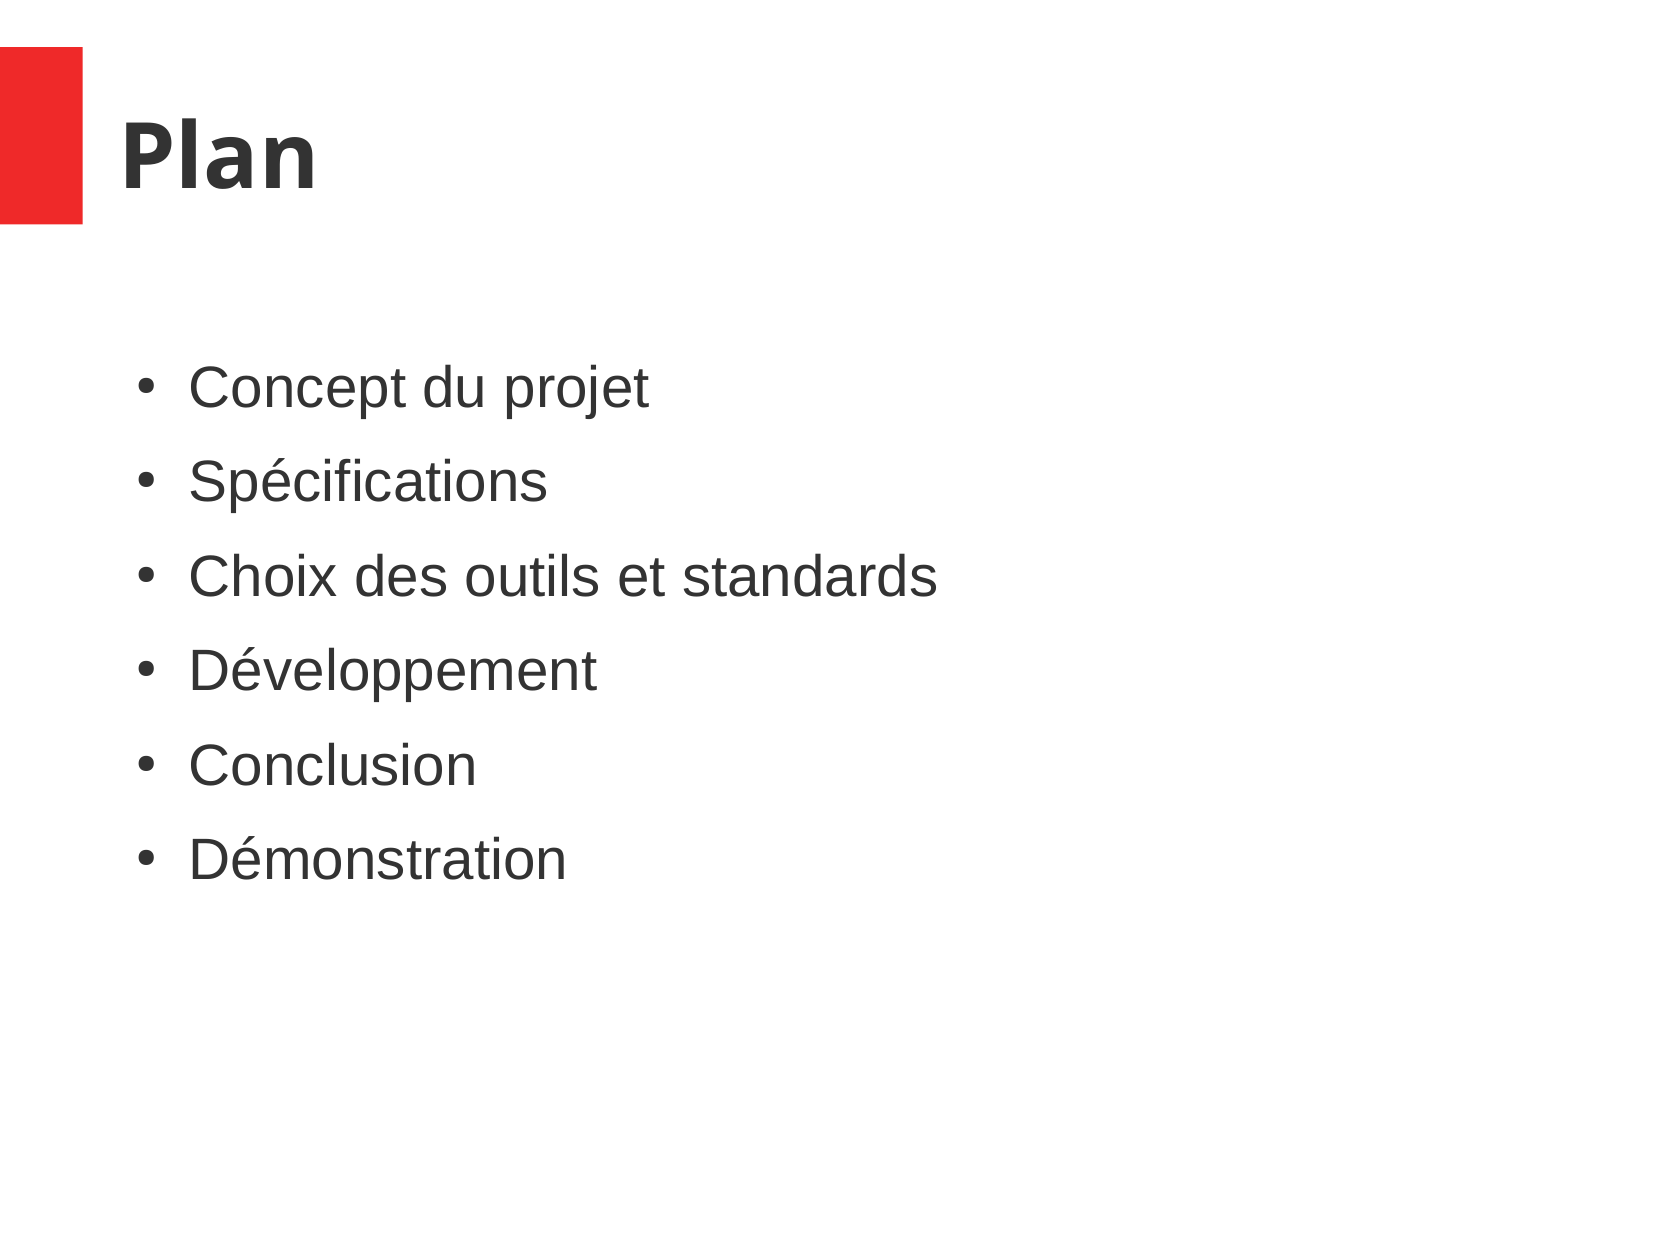

# Plan
Concept du projet
Spécifications
Choix des outils et standards
Développement
Conclusion
Démonstration